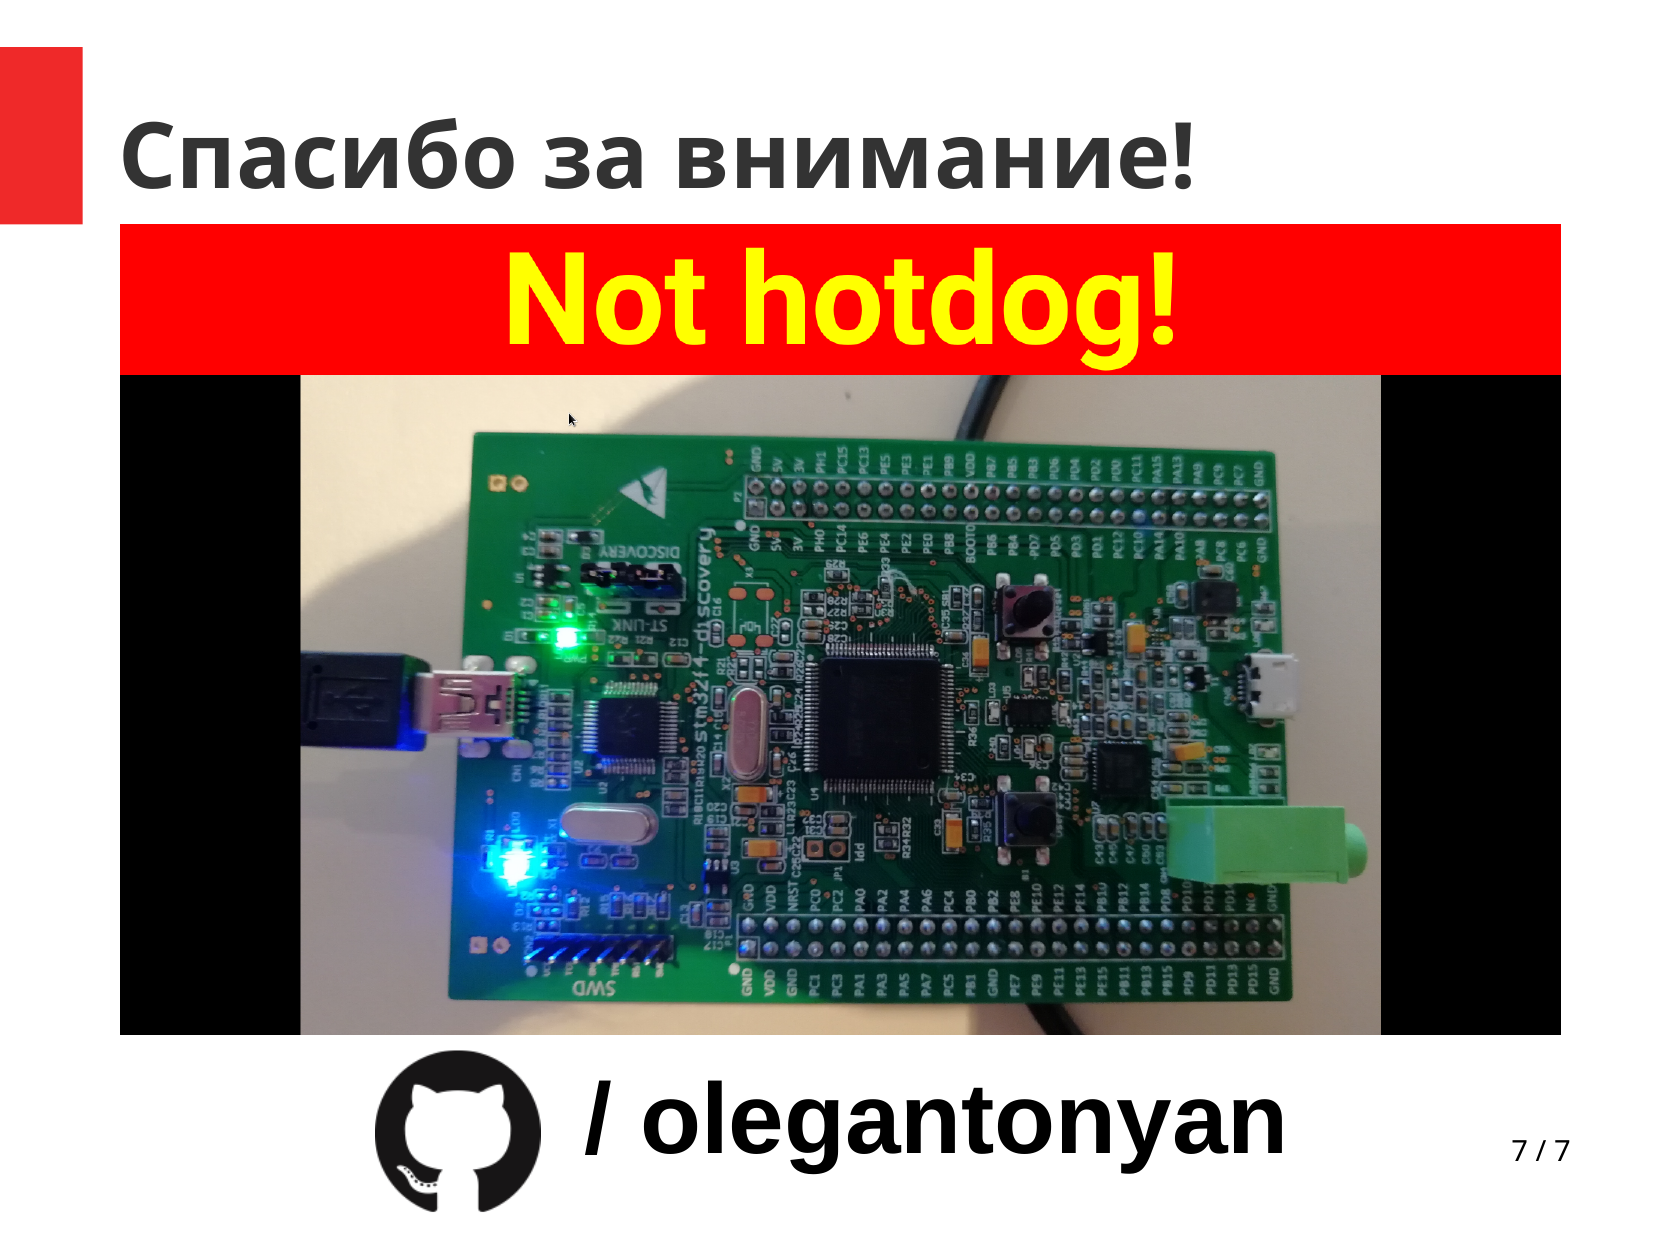

# Спасибо за внимание!
/ olegantonyan
7